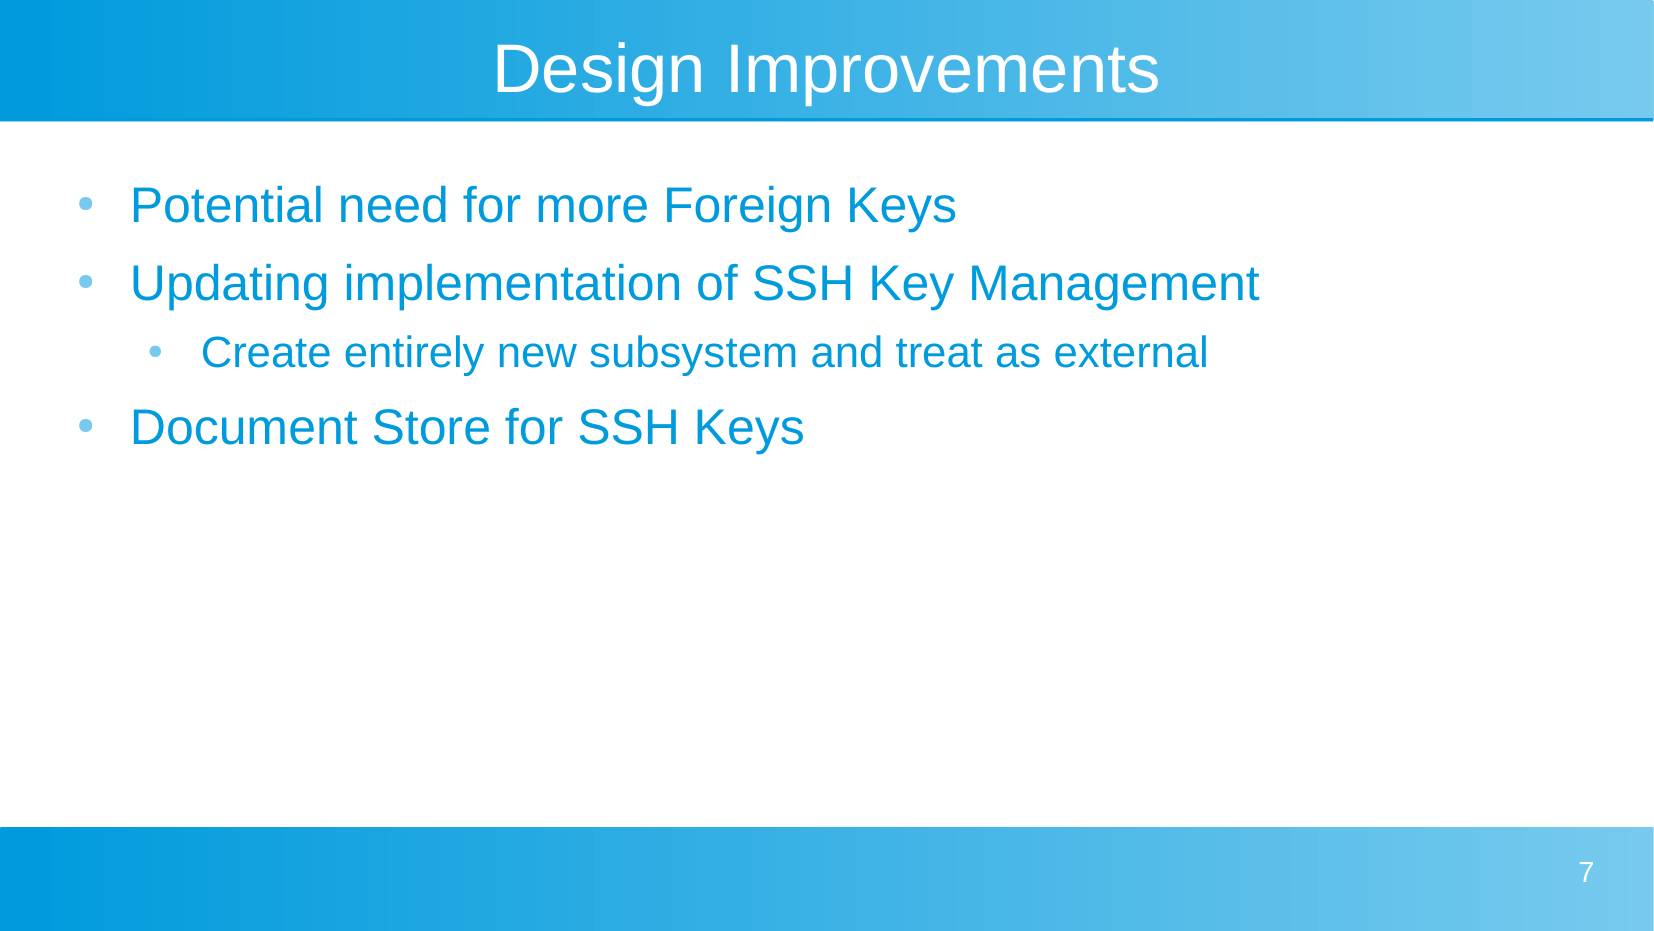

# Design Improvements
Potential need for more Foreign Keys
Updating implementation of SSH Key Management
Create entirely new subsystem and treat as external
Document Store for SSH Keys
7